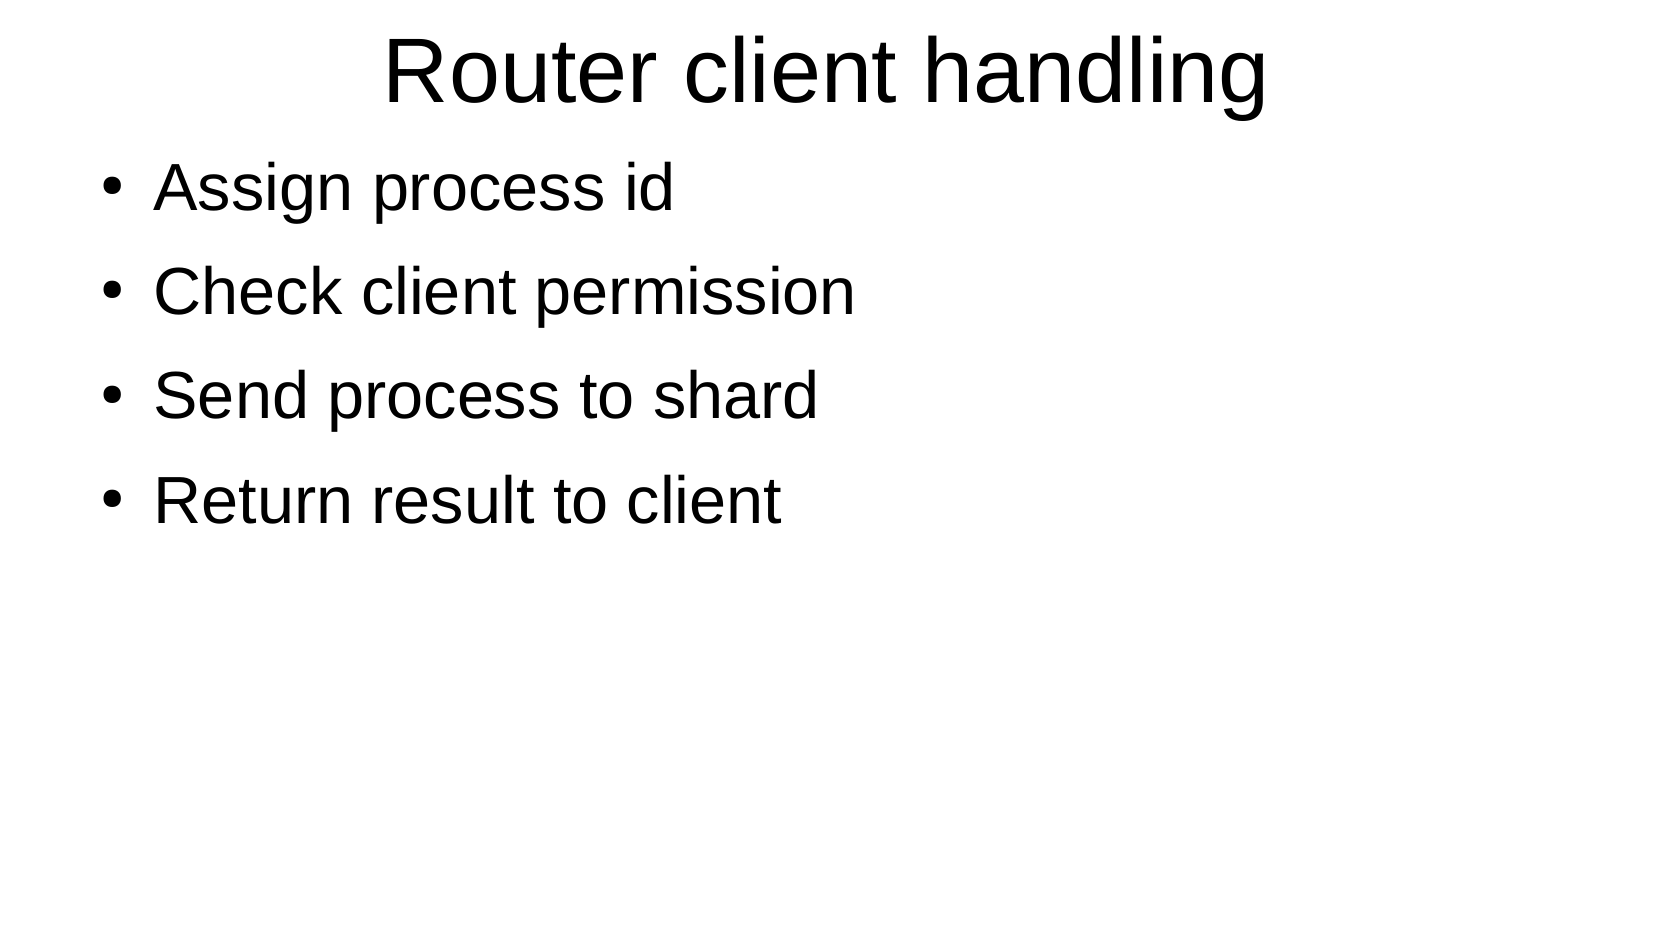

# Router client handling
Assign process id
Check client permission
Send process to shard
Return result to client